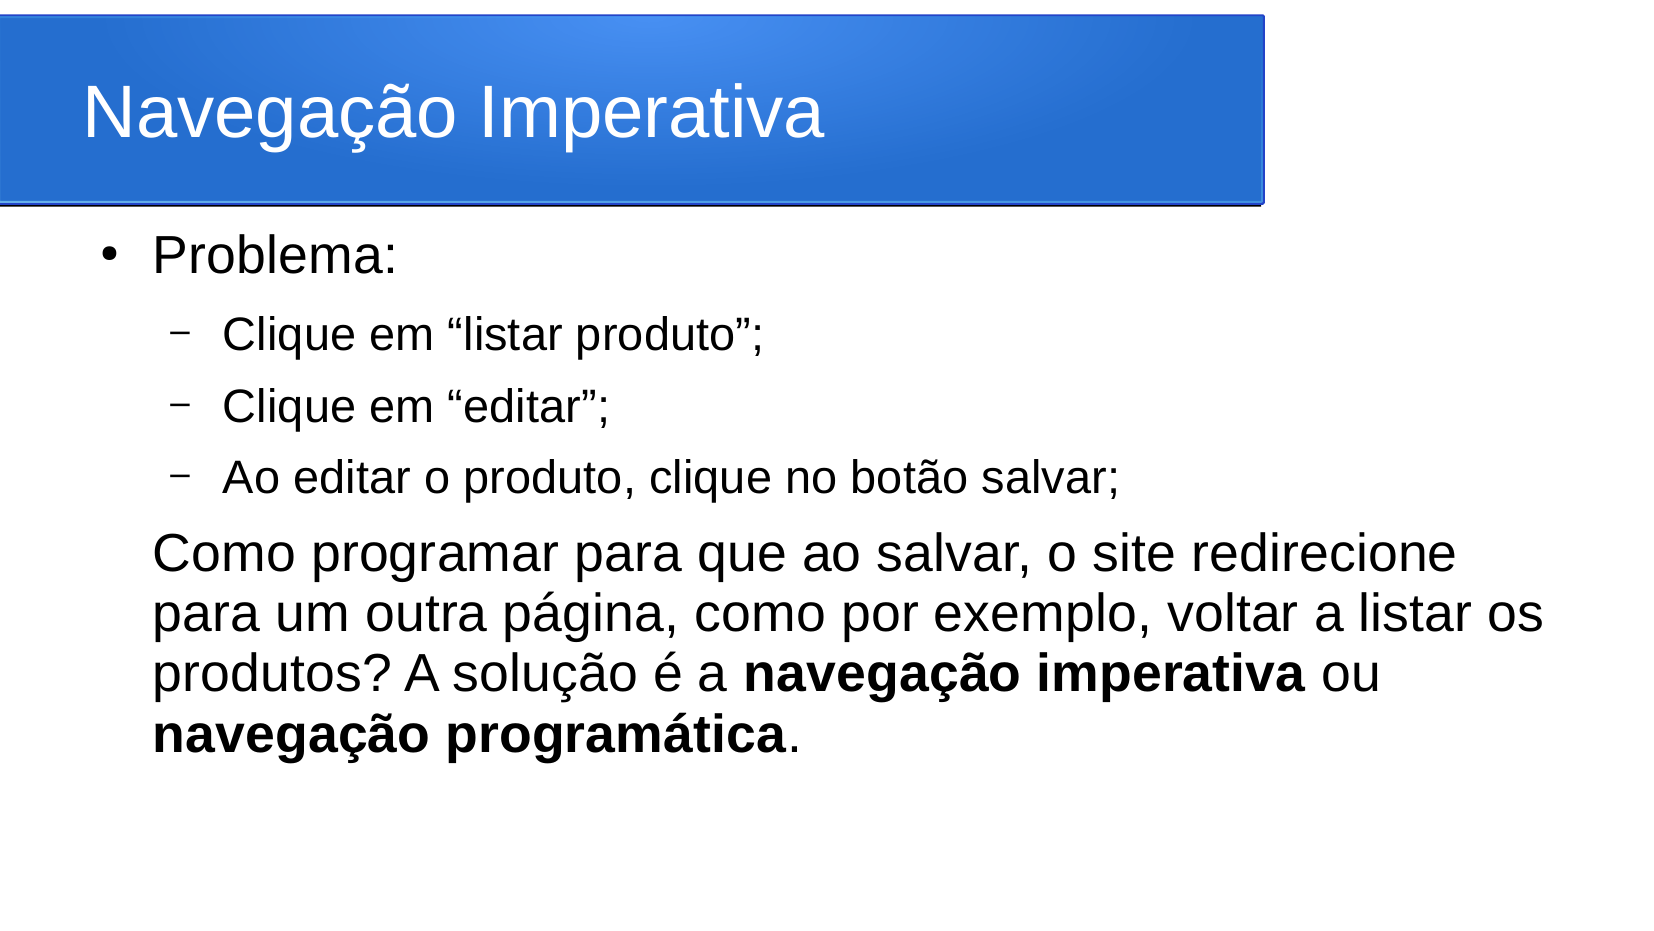

# Navegação Imperativa
Problema:
Clique em “listar produto”;
Clique em “editar”;
Ao editar o produto, clique no botão salvar;
Como programar para que ao salvar, o site redirecione para um outra página, como por exemplo, voltar a listar os produtos? A solução é a navegação imperativa ou navegação programática.